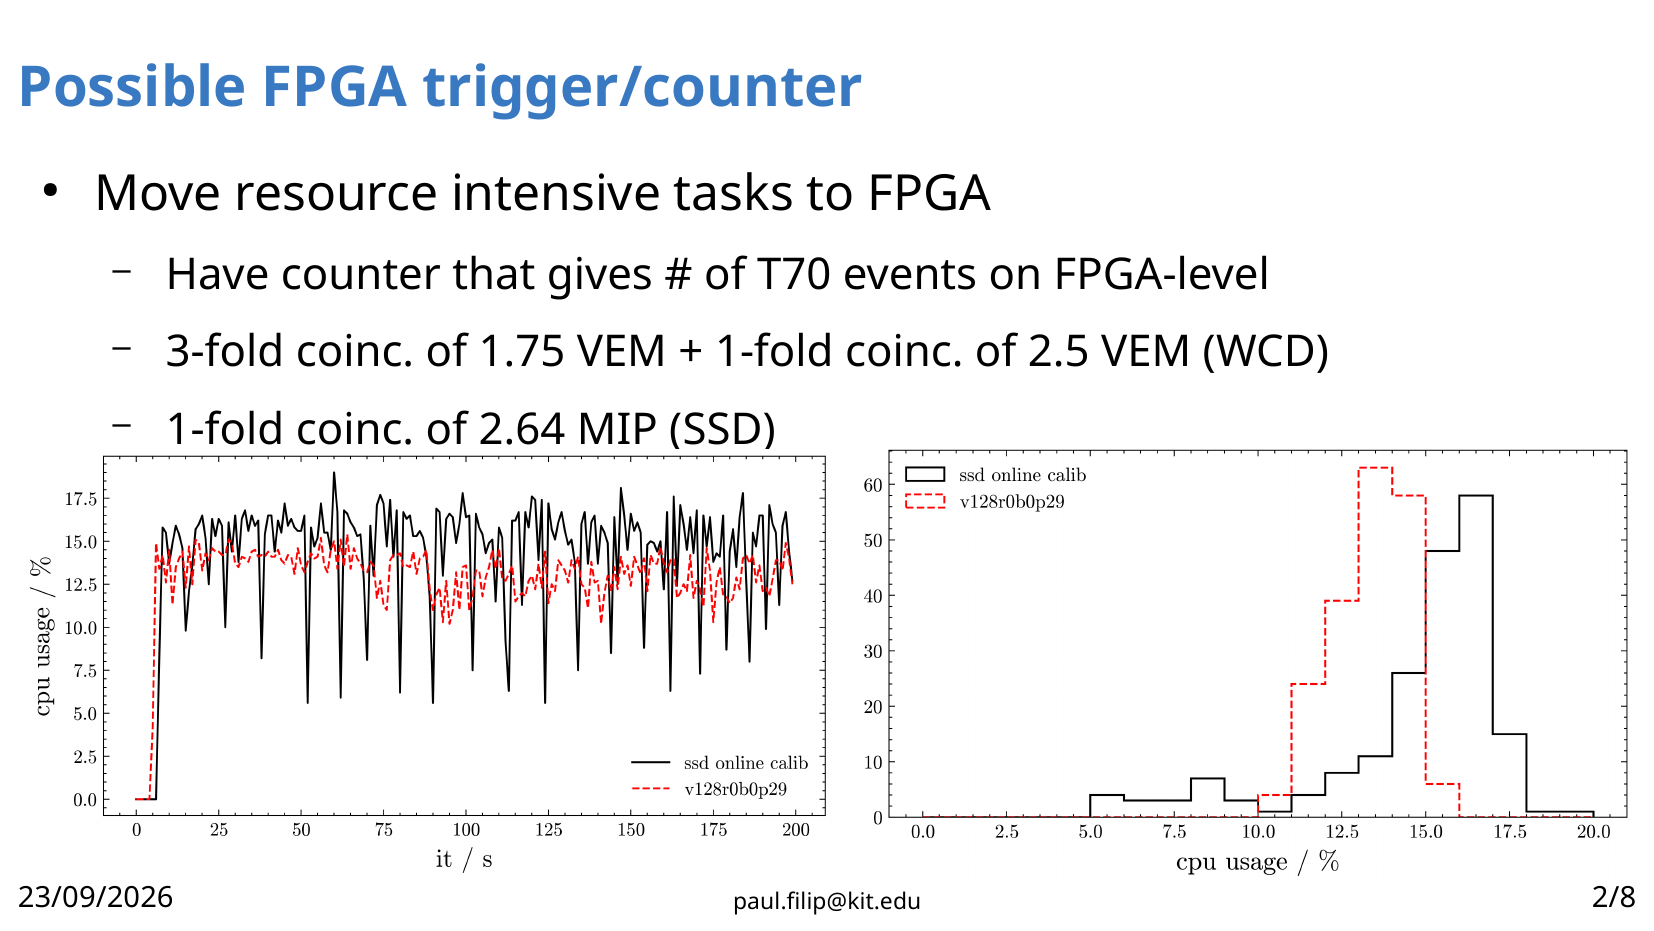

# Possible FPGA trigger/counter
Move resource intensive tasks to FPGA
Have counter that gives # of T70 events on FPGA-level
3-fold coinc. of 1.75 VEM + 1-fold coinc. of 2.5 VEM (WCD)
1-fold coinc. of 2.64 MIP (SSD)
paul.filip@kit.edu
2